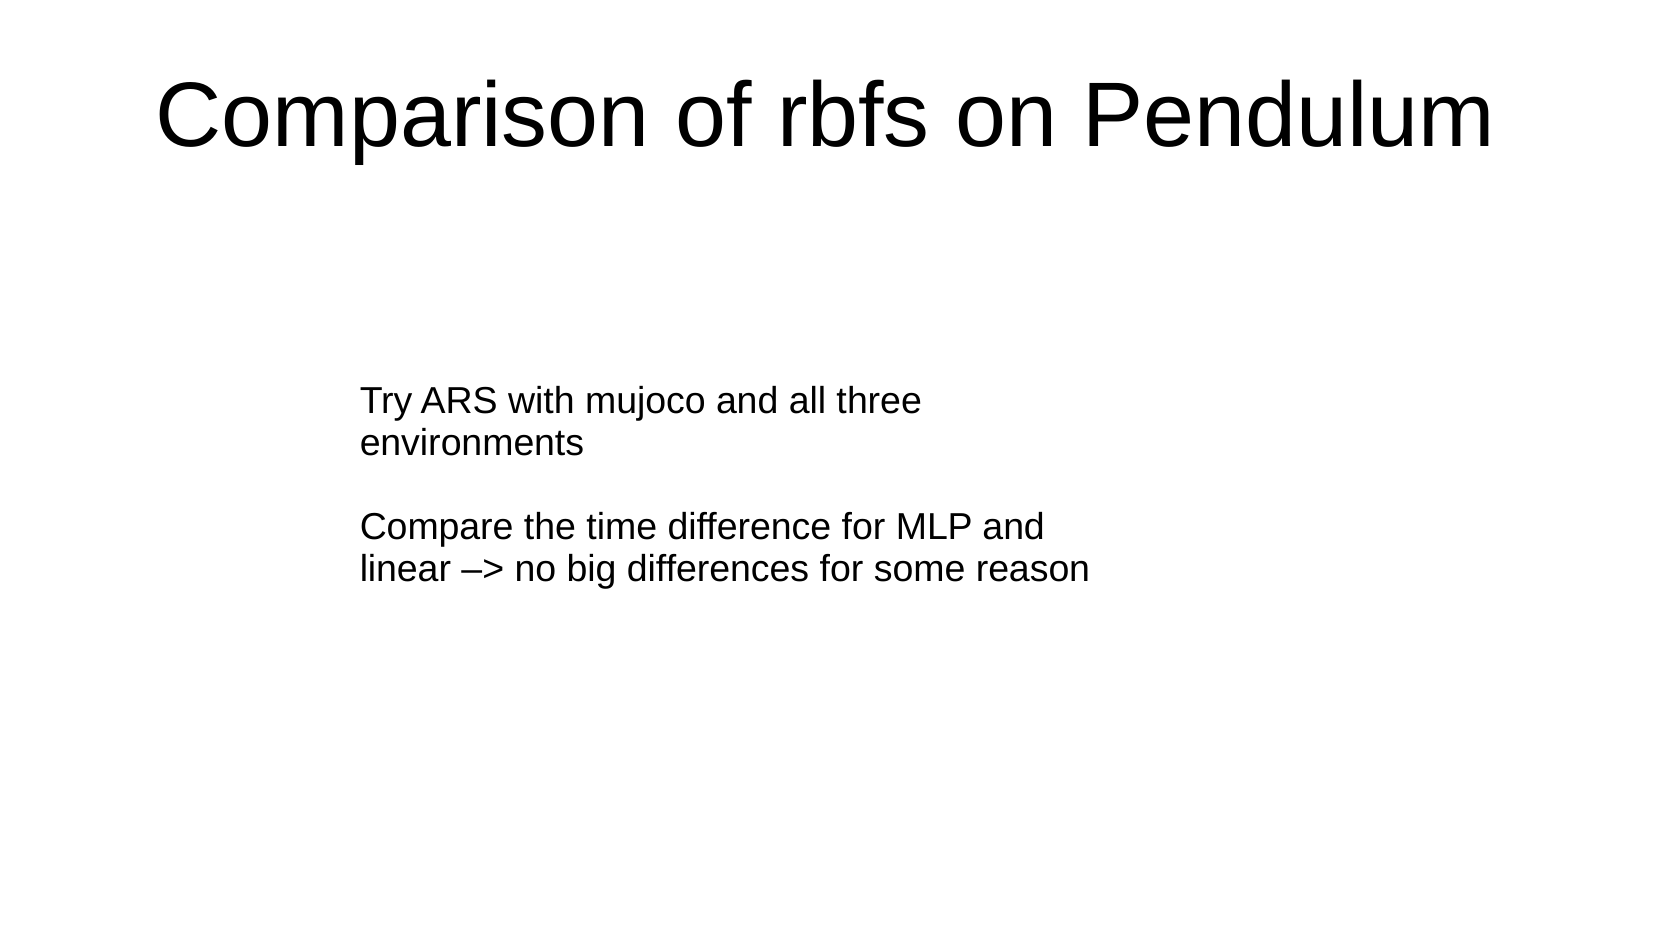

# Comparison of rbfs on Pendulum
Try ARS with mujoco and all three environments
Compare the time difference for MLP and linear –> no big differences for some reason